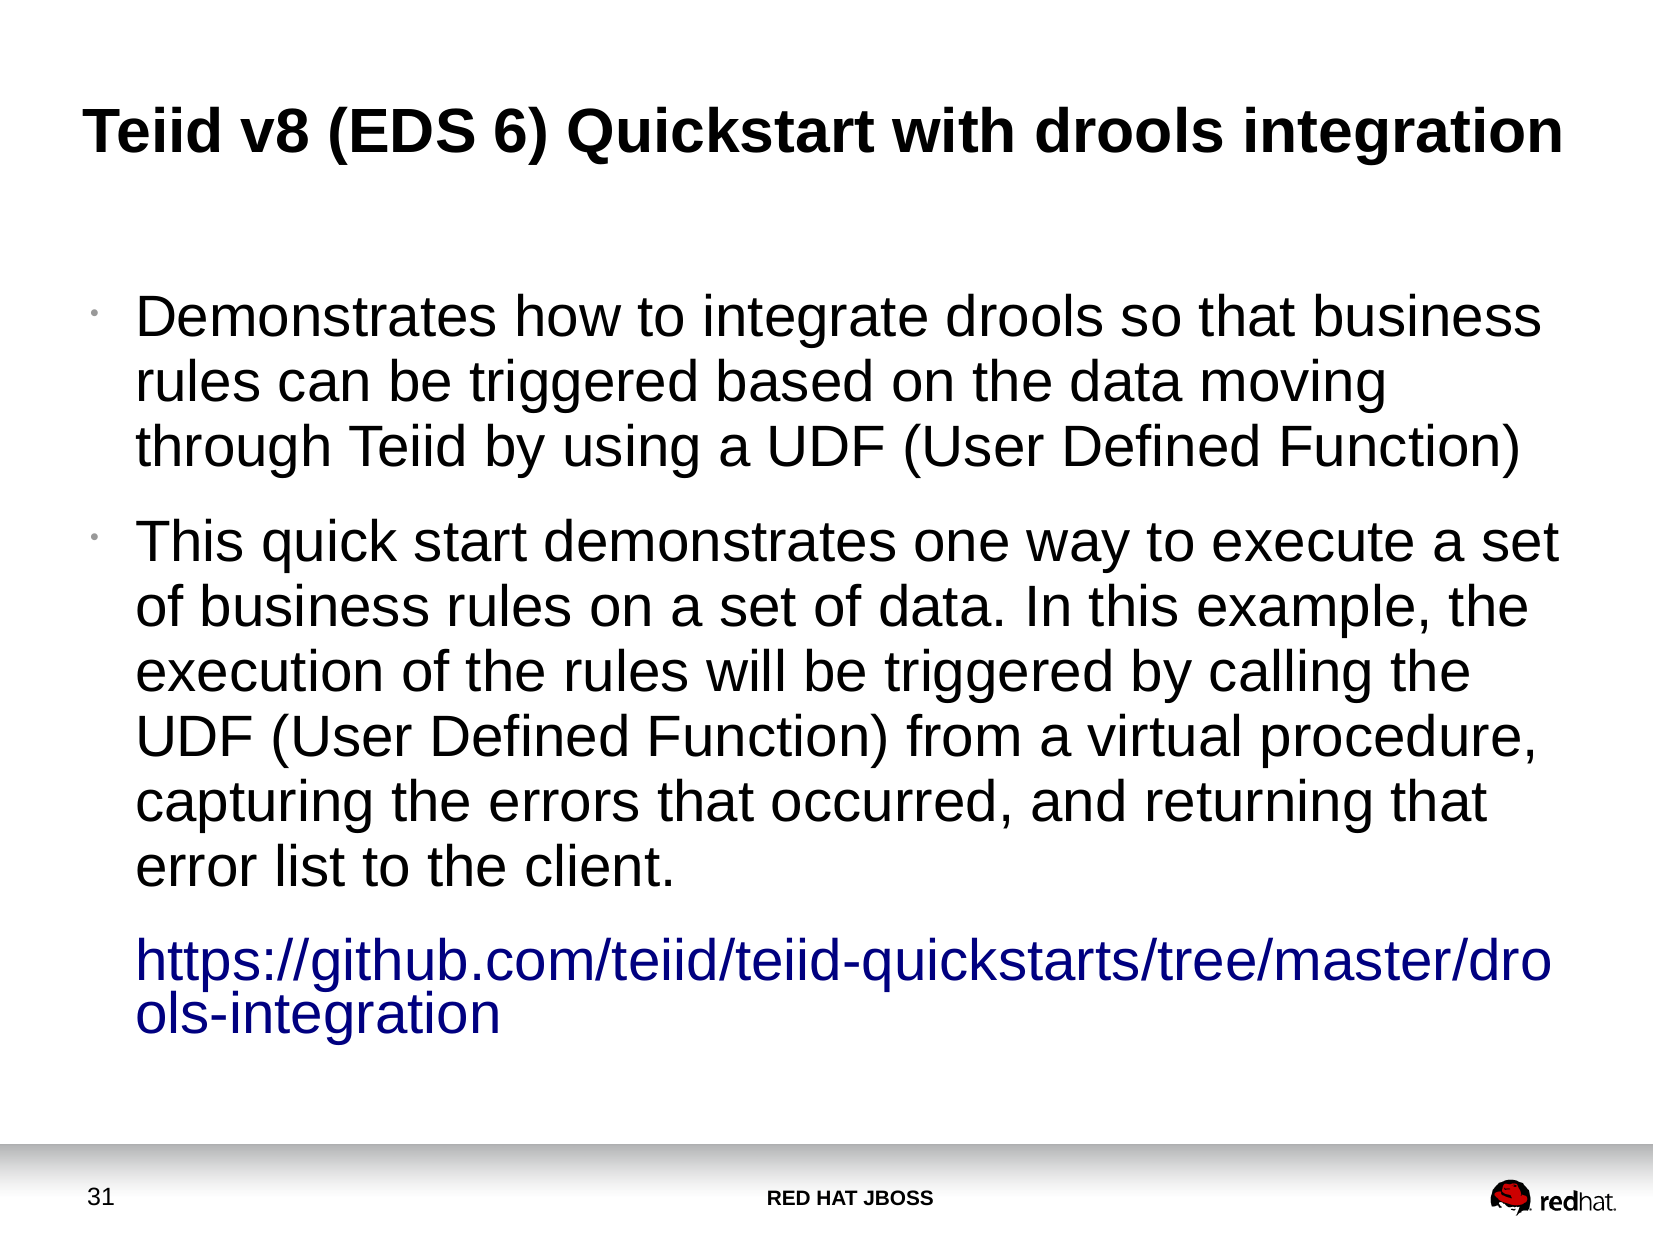

# Teiid v8 (EDS 6) Quickstart with drools integration
Demonstrates how to integrate drools so that business rules can be triggered based on the data moving through Teiid by using a UDF (User Defined Function)
This quick start demonstrates one way to execute a set of business rules on a set of data. In this example, the execution of the rules will be triggered by calling the UDF (User Defined Function) from a virtual procedure, capturing the errors that occurred, and returning that error list to the client.
https://github.com/teiid/teiid-quickstarts/tree/master/drools-integration